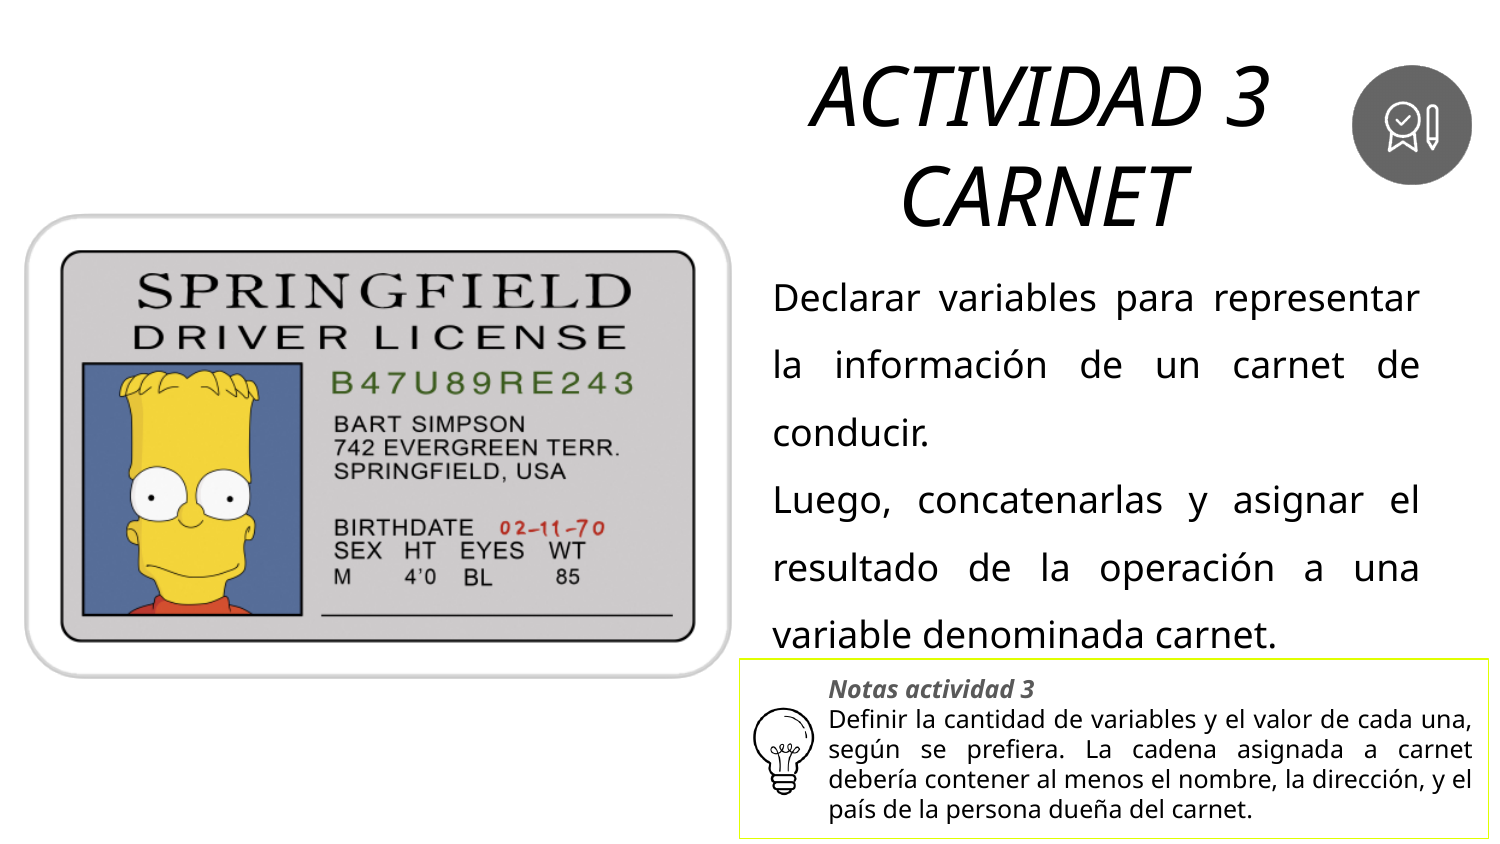

ACTIVIDAD 3
CARNET
Declarar variables para representar la información de un carnet de conducir.
Luego, concatenarlas y asignar el resultado de la operación a una variable denominada carnet.
Notas actividad 3
Definir la cantidad de variables y el valor de cada una, según se prefiera. La cadena asignada a carnet debería contener al menos el nombre, la dirección, y el país de la persona dueña del carnet.